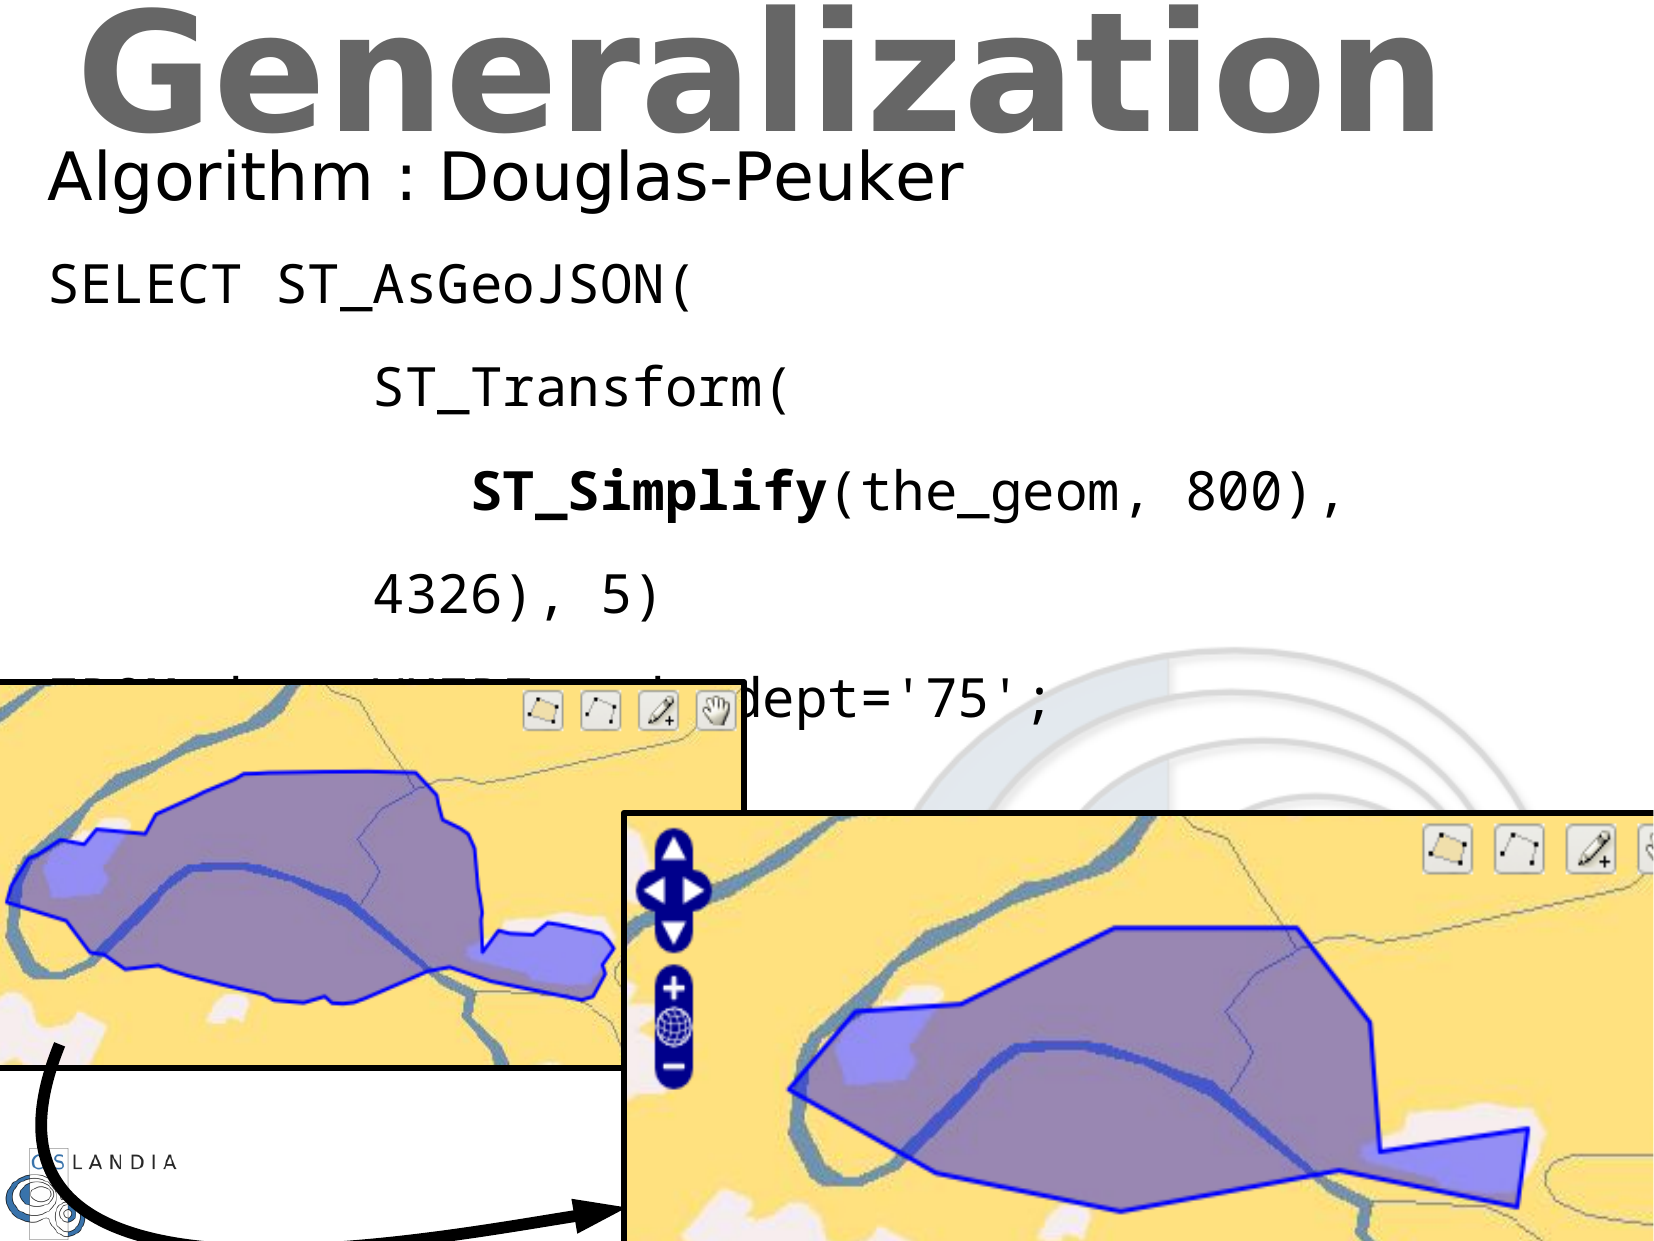

# Generalization
Algorithm : Douglas-Peuker
SELECT ST_AsGeoJSON(
 ST_Transform(
 ST_Simplify(the_geom, 800),
 4326), 5)
FROM dept WHERE code_dept='75';